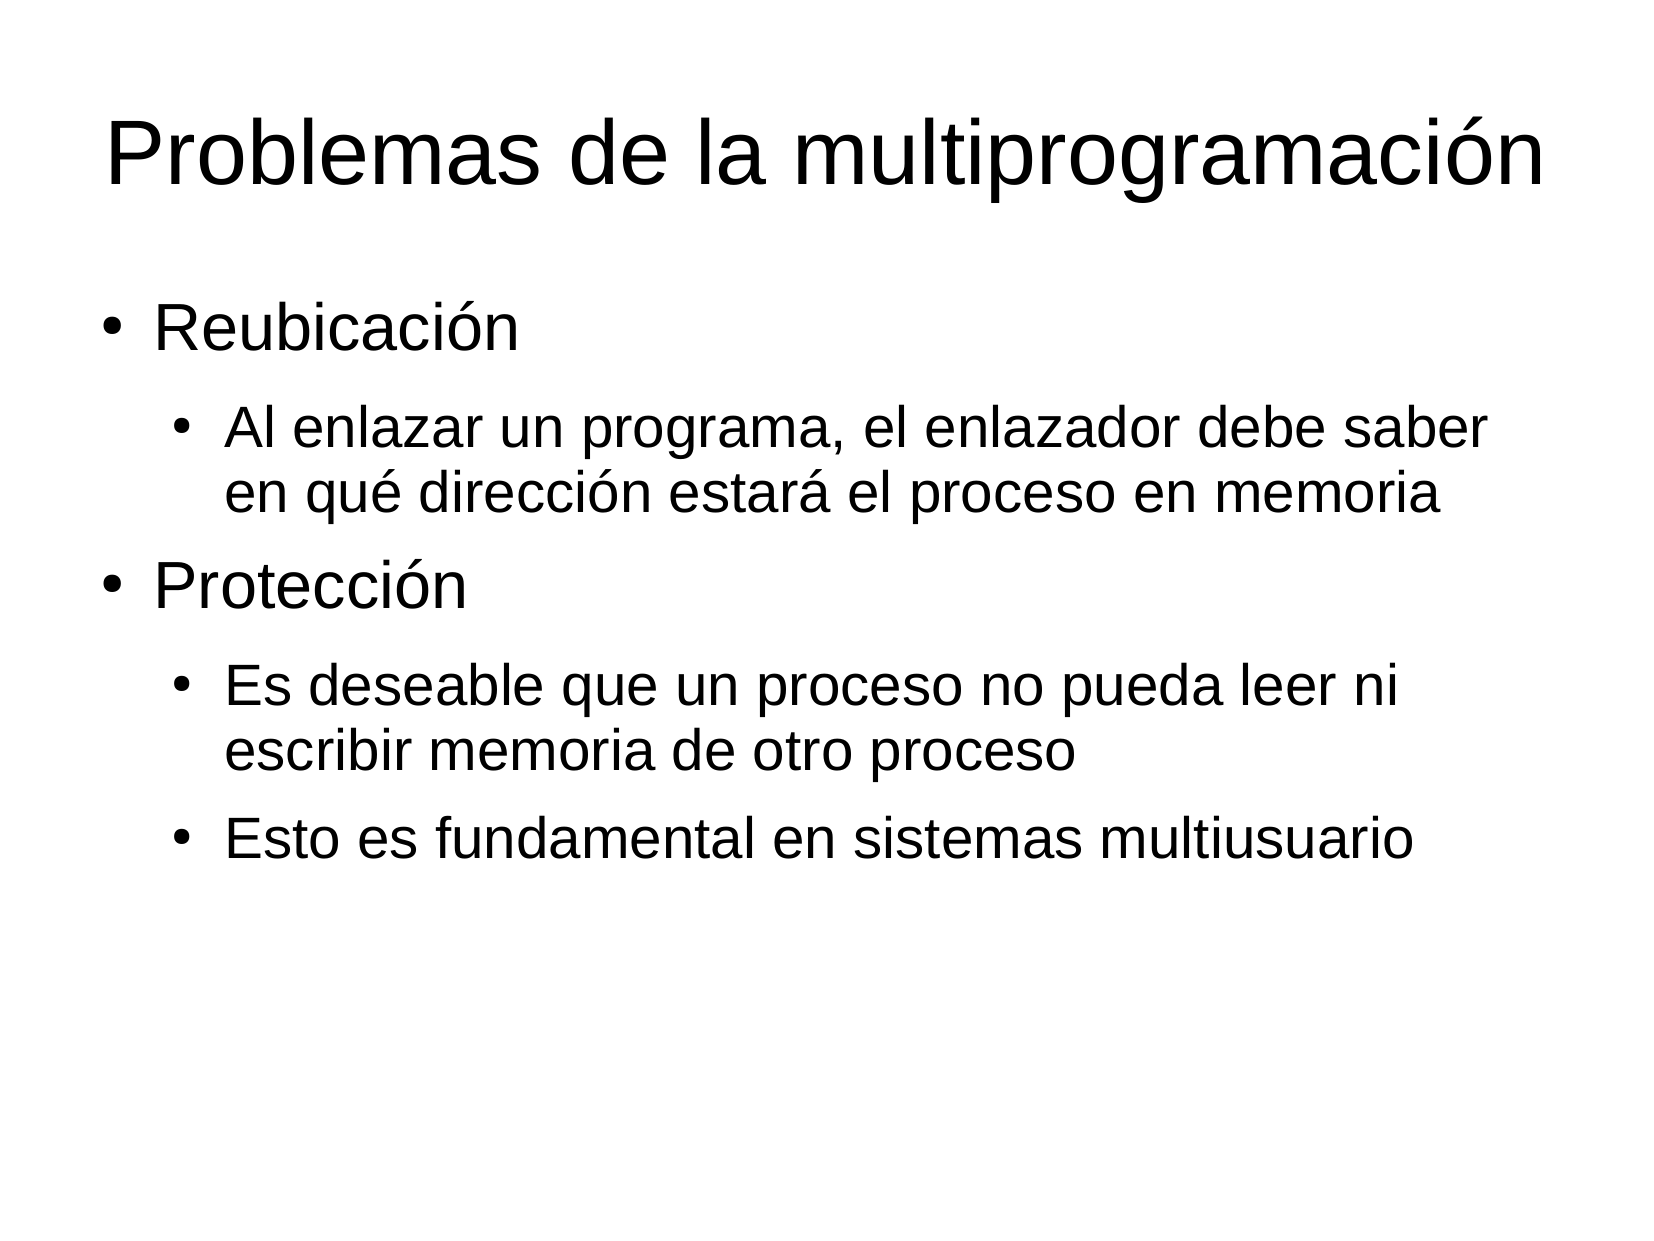

# Problemas de la multiprogramación
Reubicación
Al enlazar un programa, el enlazador debe saber en qué dirección estará el proceso en memoria
Protección
Es deseable que un proceso no pueda leer ni escribir memoria de otro proceso
Esto es fundamental en sistemas multiusuario